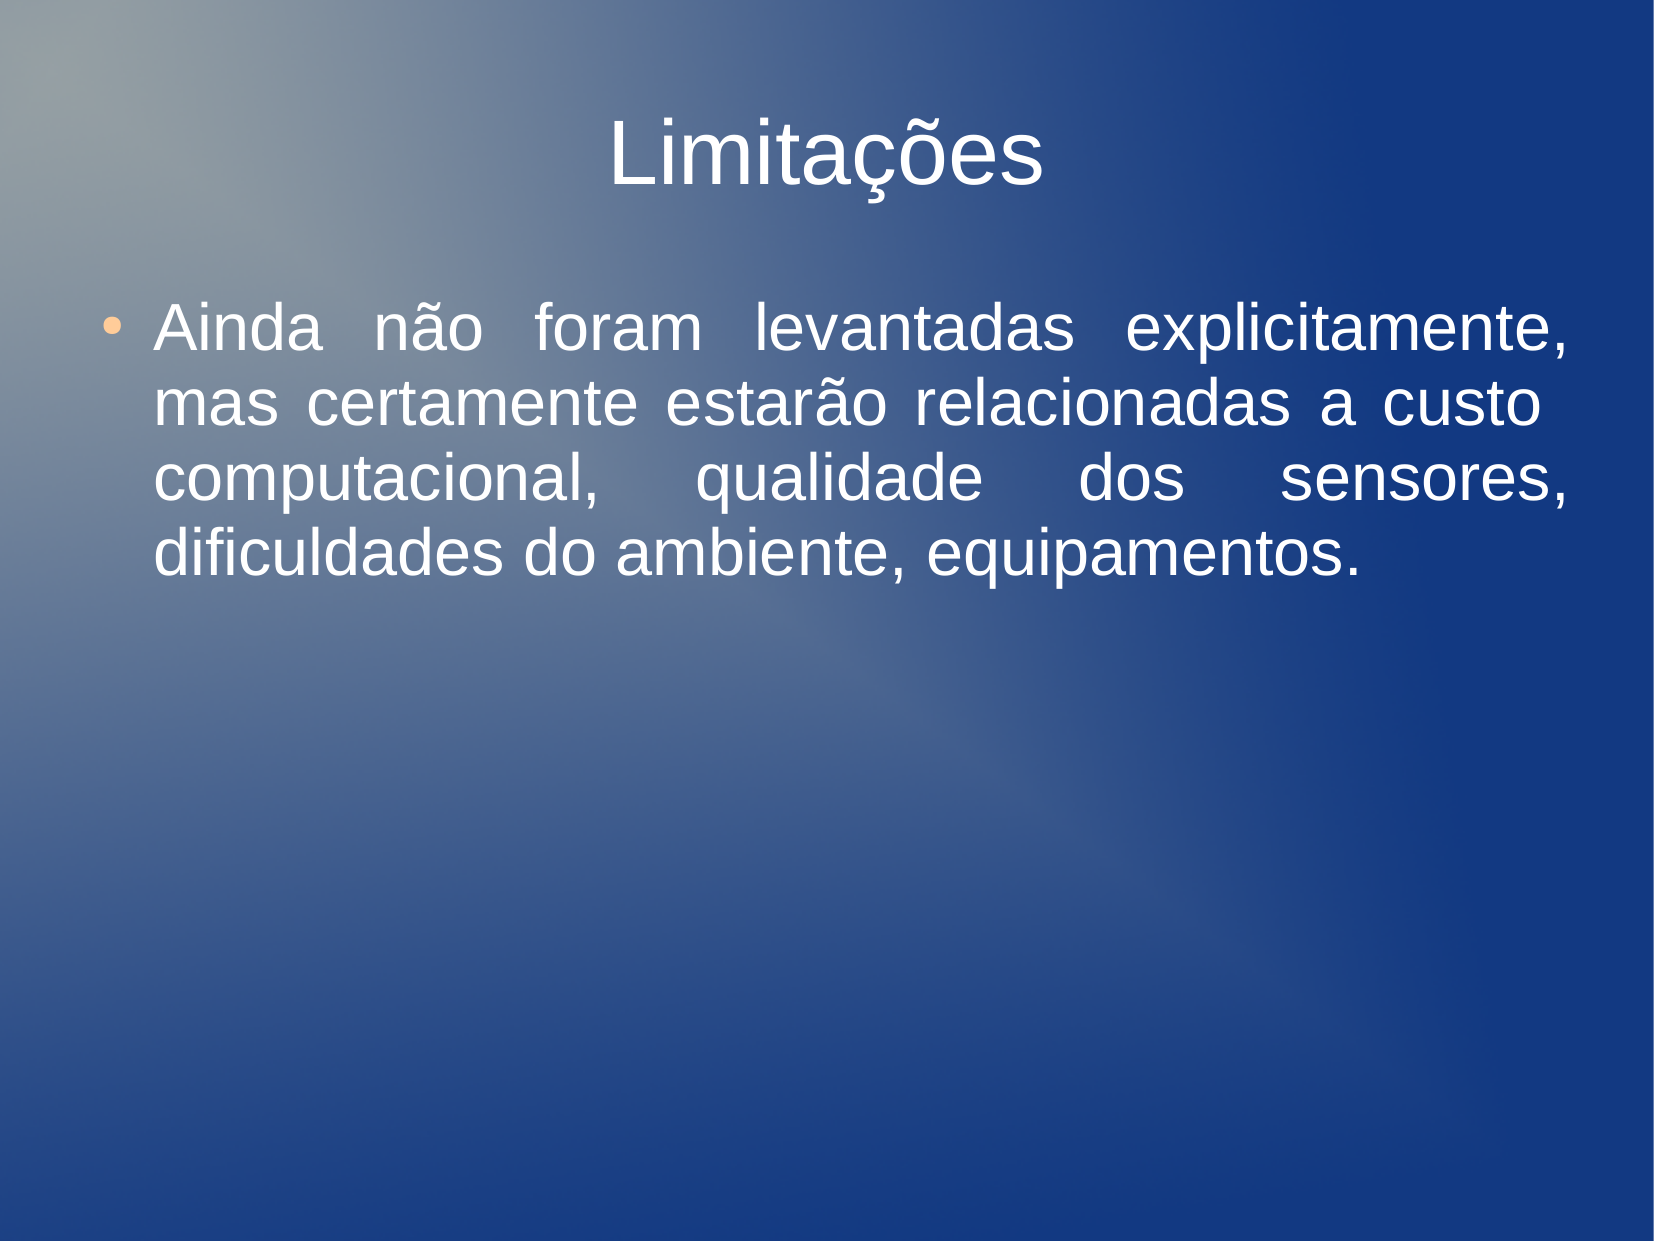

# Limitações
Ainda não foram levantadas explicitamente, mas certamente estarão relacionadas a custo computacional, qualidade dos sensores, dificuldades do ambiente, equipamentos.